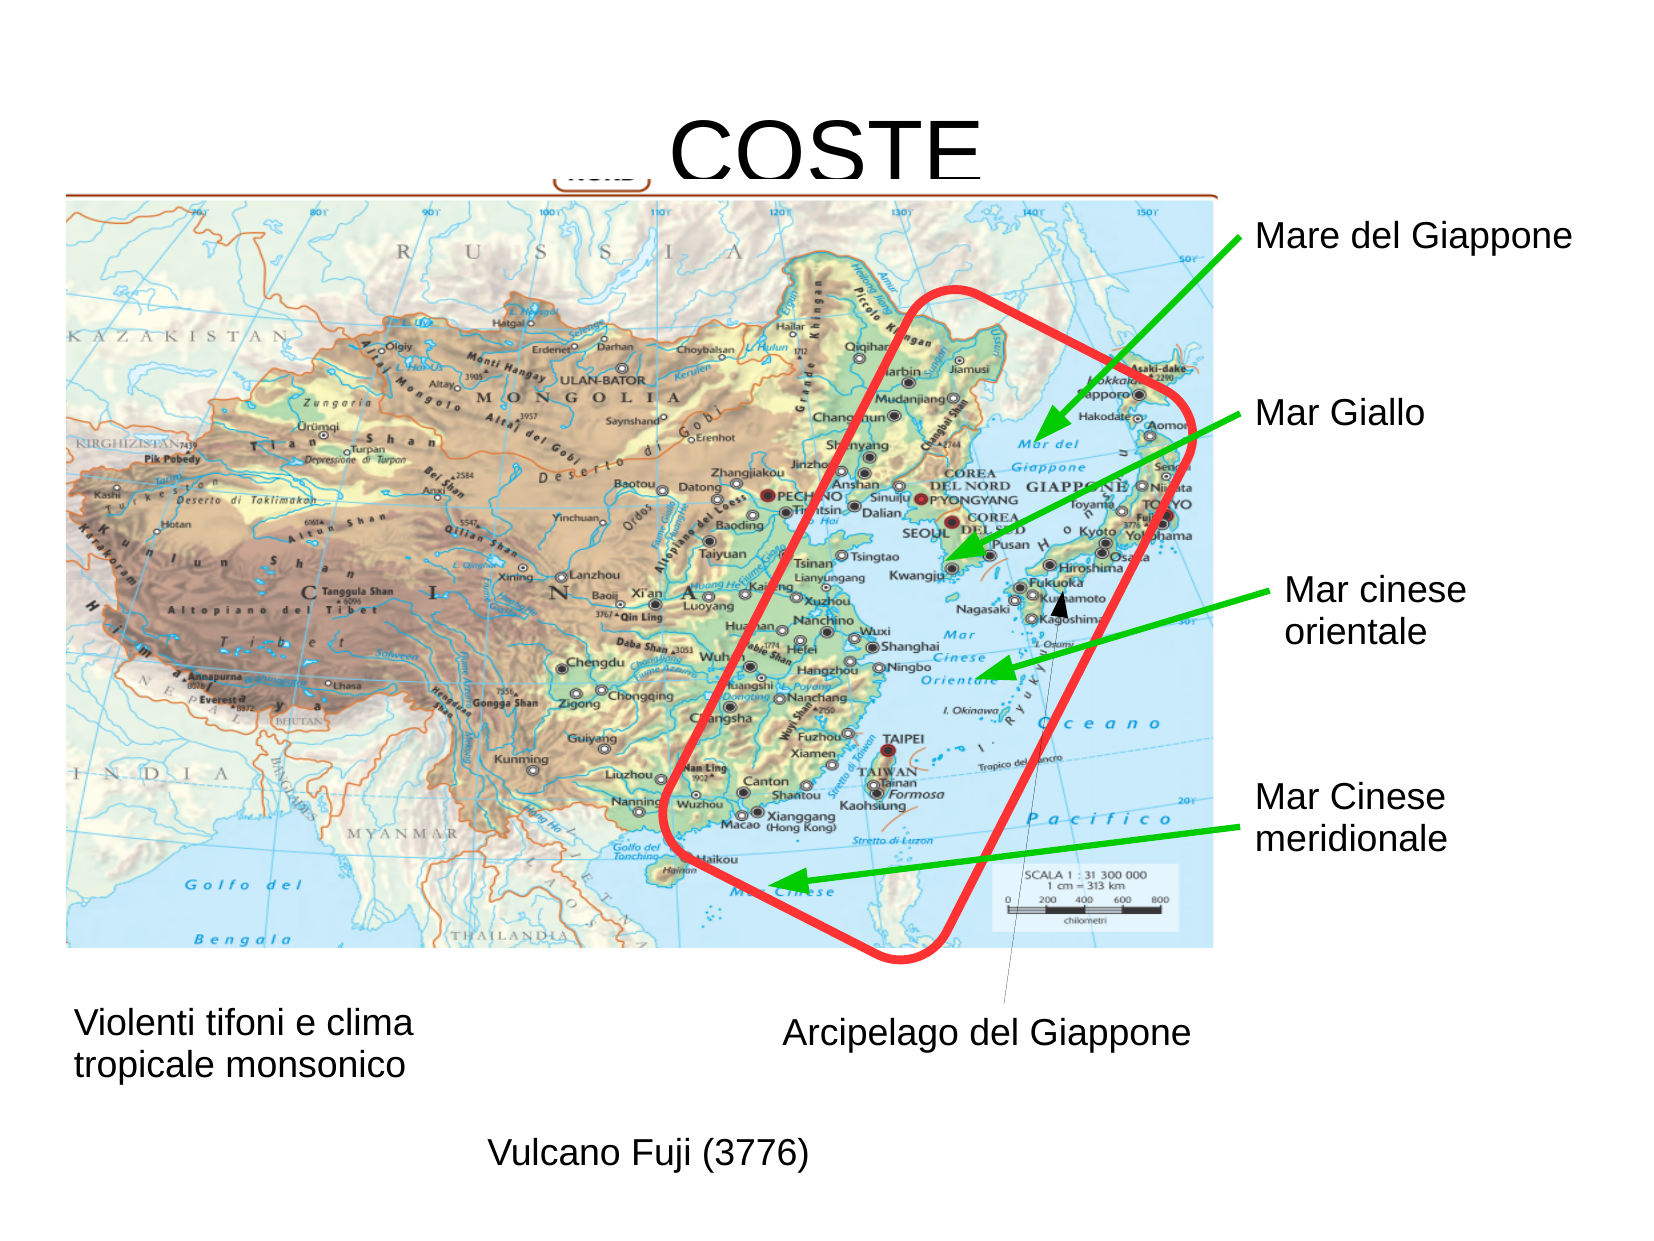

# COSTE
Mare del Giappone
Mar Giallo
Mar cinese orientale
Mar Cinese meridionale
Violenti tifoni e clima tropicale monsonico
Arcipelago del Giappone
Vulcano Fuji (3776)